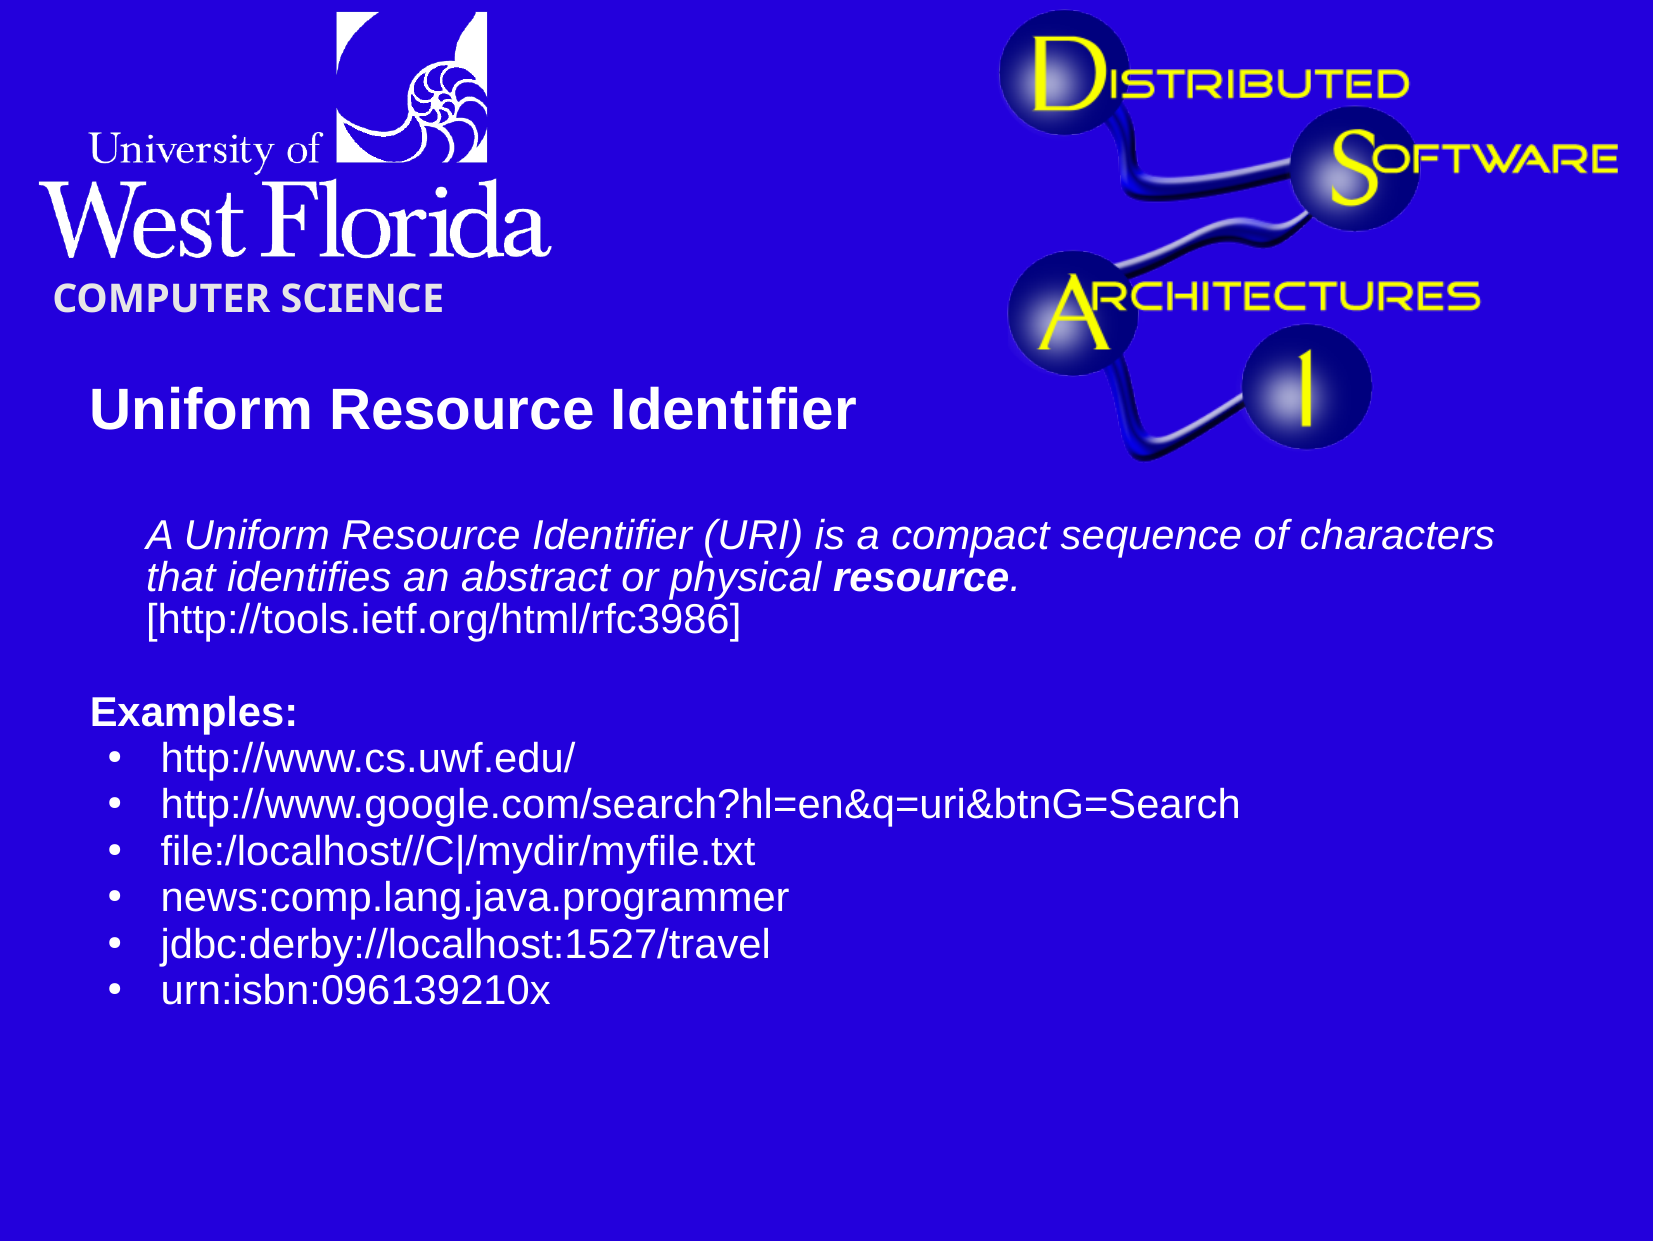

COMPUTER SCIENCE
Uniform Resource Identifier
A Uniform Resource Identifier (URI) is a compact sequence of characters that identifies an abstract or physical resource.
[http://tools.ietf.org/html/rfc3986]
Examples:
http://www.cs.uwf.edu/
http://www.google.com/search?hl=en&q=uri&btnG=Search
file:/localhost//C|/mydir/myfile.txt
news:comp.lang.java.programmer
jdbc:derby://localhost:1527/travel
urn:isbn:096139210x